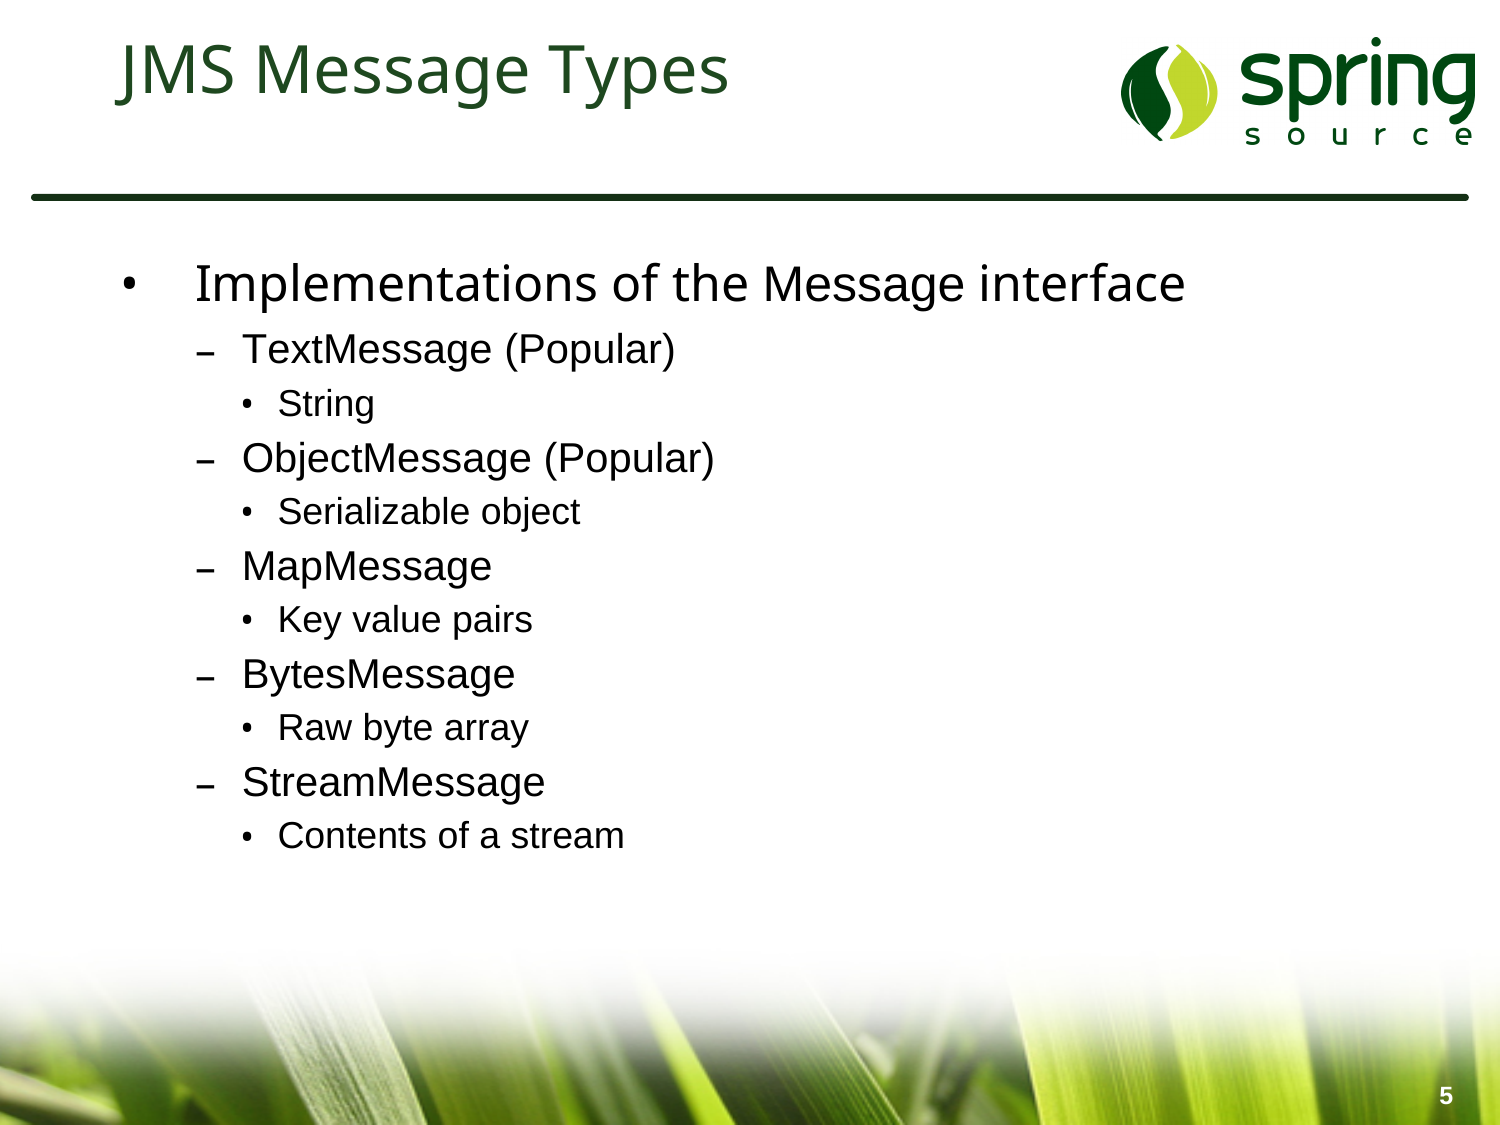

JMS Message Types
# Implementations of the Message interface
TextMessage (Popular)
String
ObjectMessage (Popular)
Serializable object
MapMessage
Key value pairs
BytesMessage
Raw byte array
StreamMessage
Contents of a stream